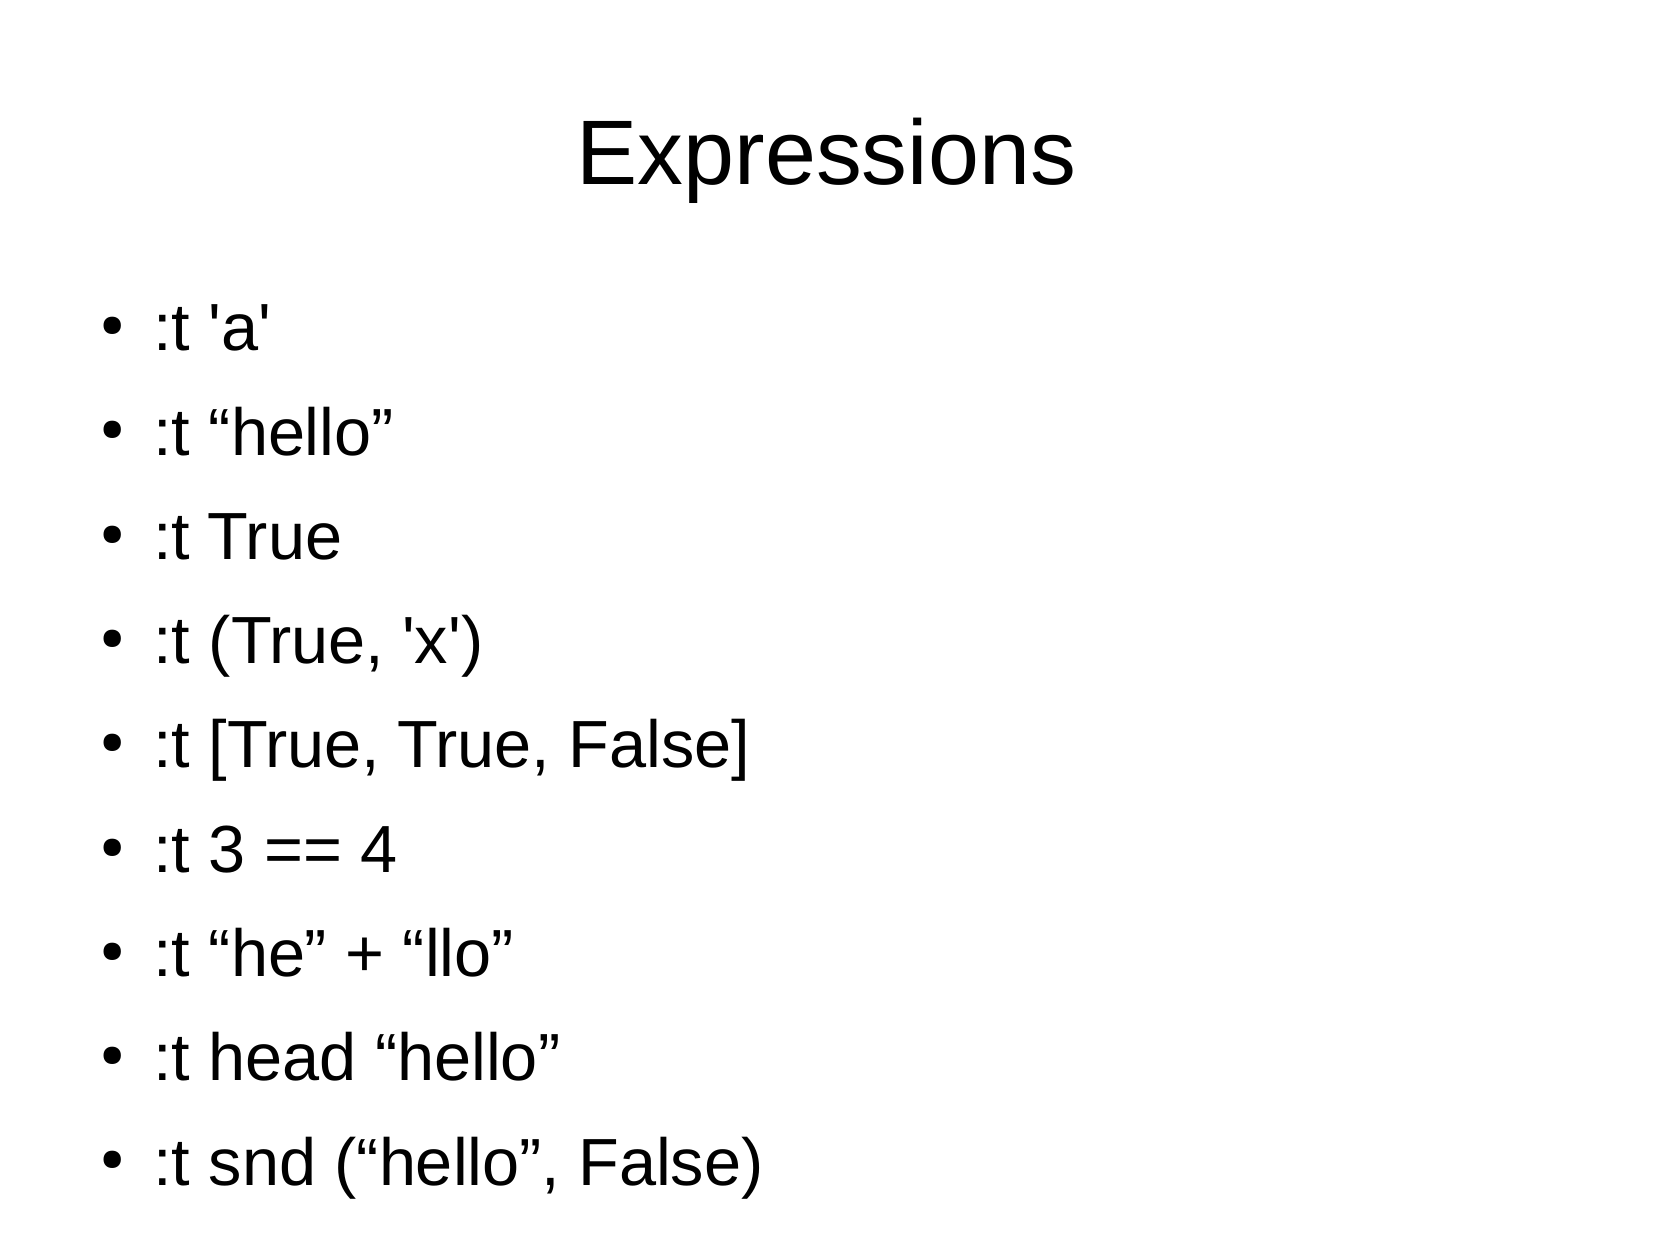

# Expressions
:t 'a'
:t “hello”
:t True
:t (True, 'x')
:t [True, True, False]
:t 3 == 4
:t “he” + “llo”
:t head “hello”
:t snd (“hello”, False)